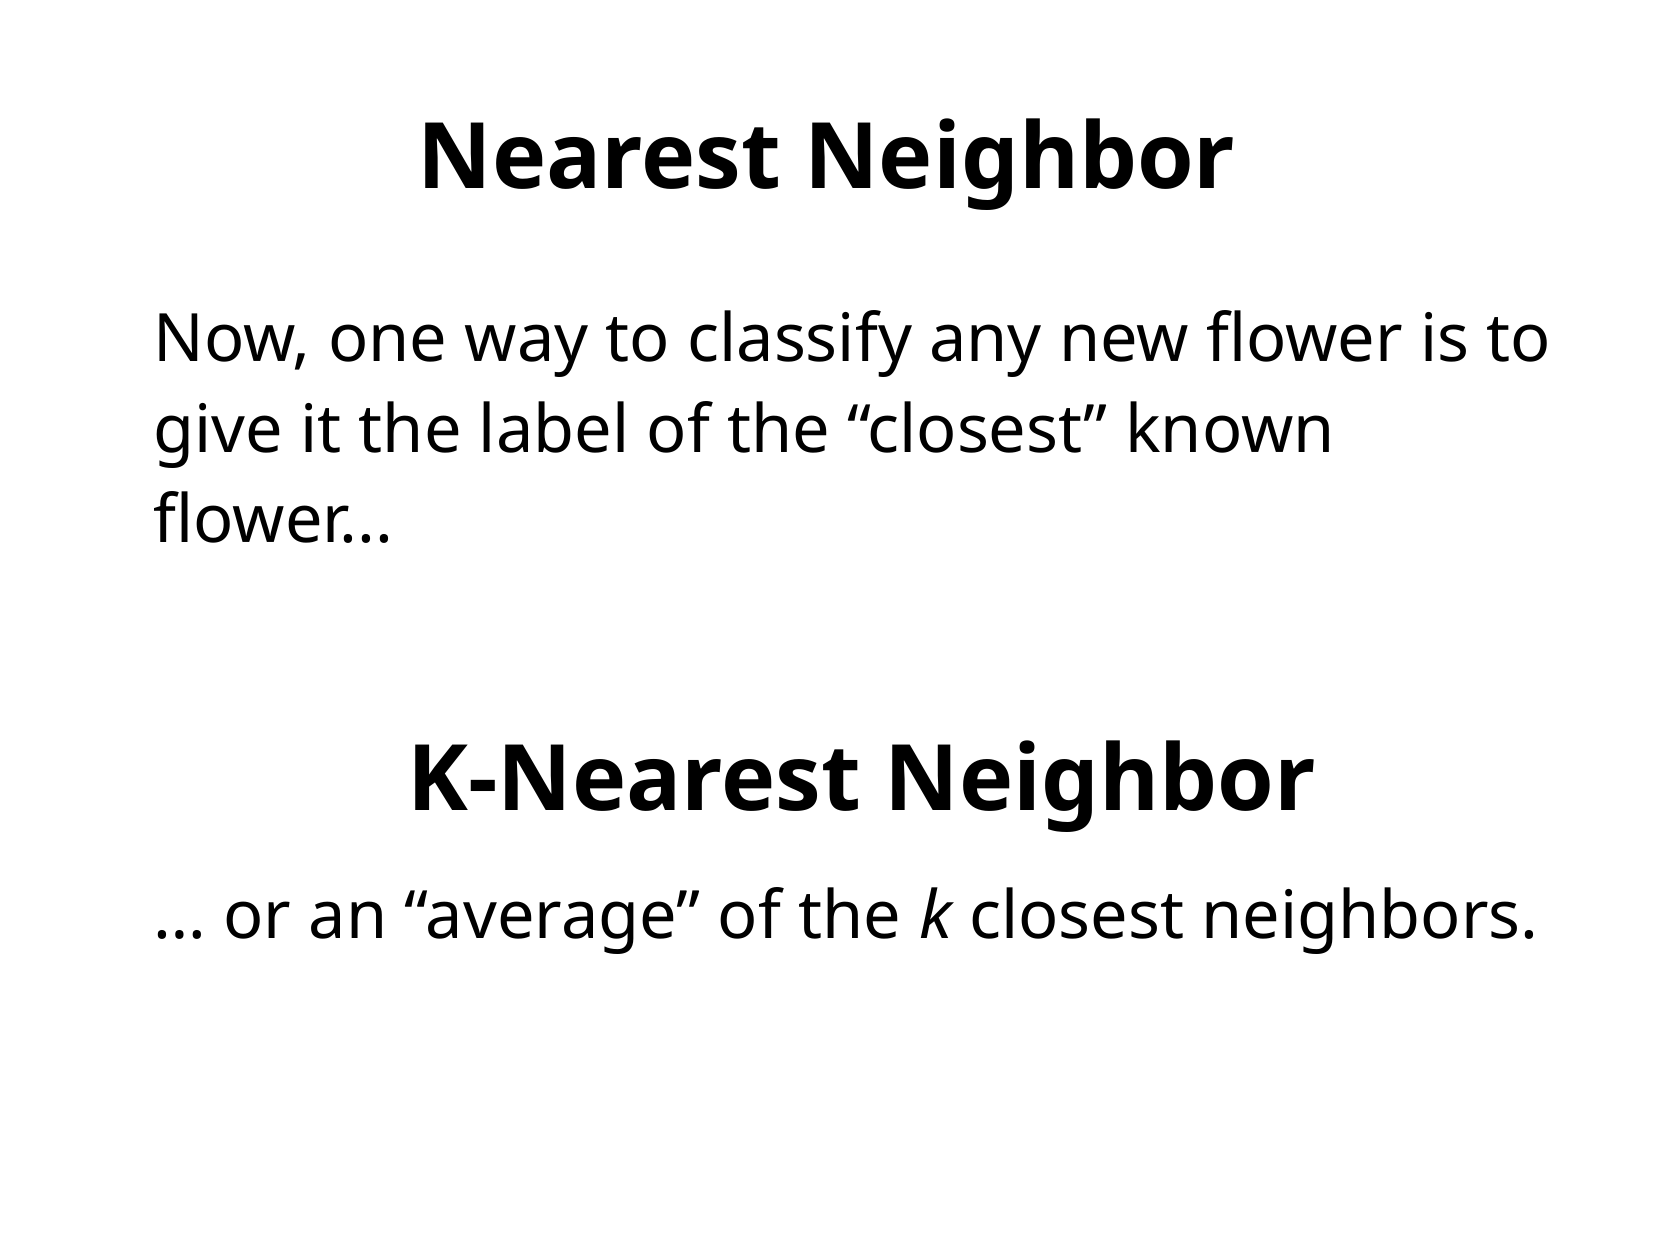

# Nearest Neighbor
Now, one way to classify any new flower is to give it the label of the “closest” known flower...
K-Nearest Neighbor
… or an “average” of the k closest neighbors.